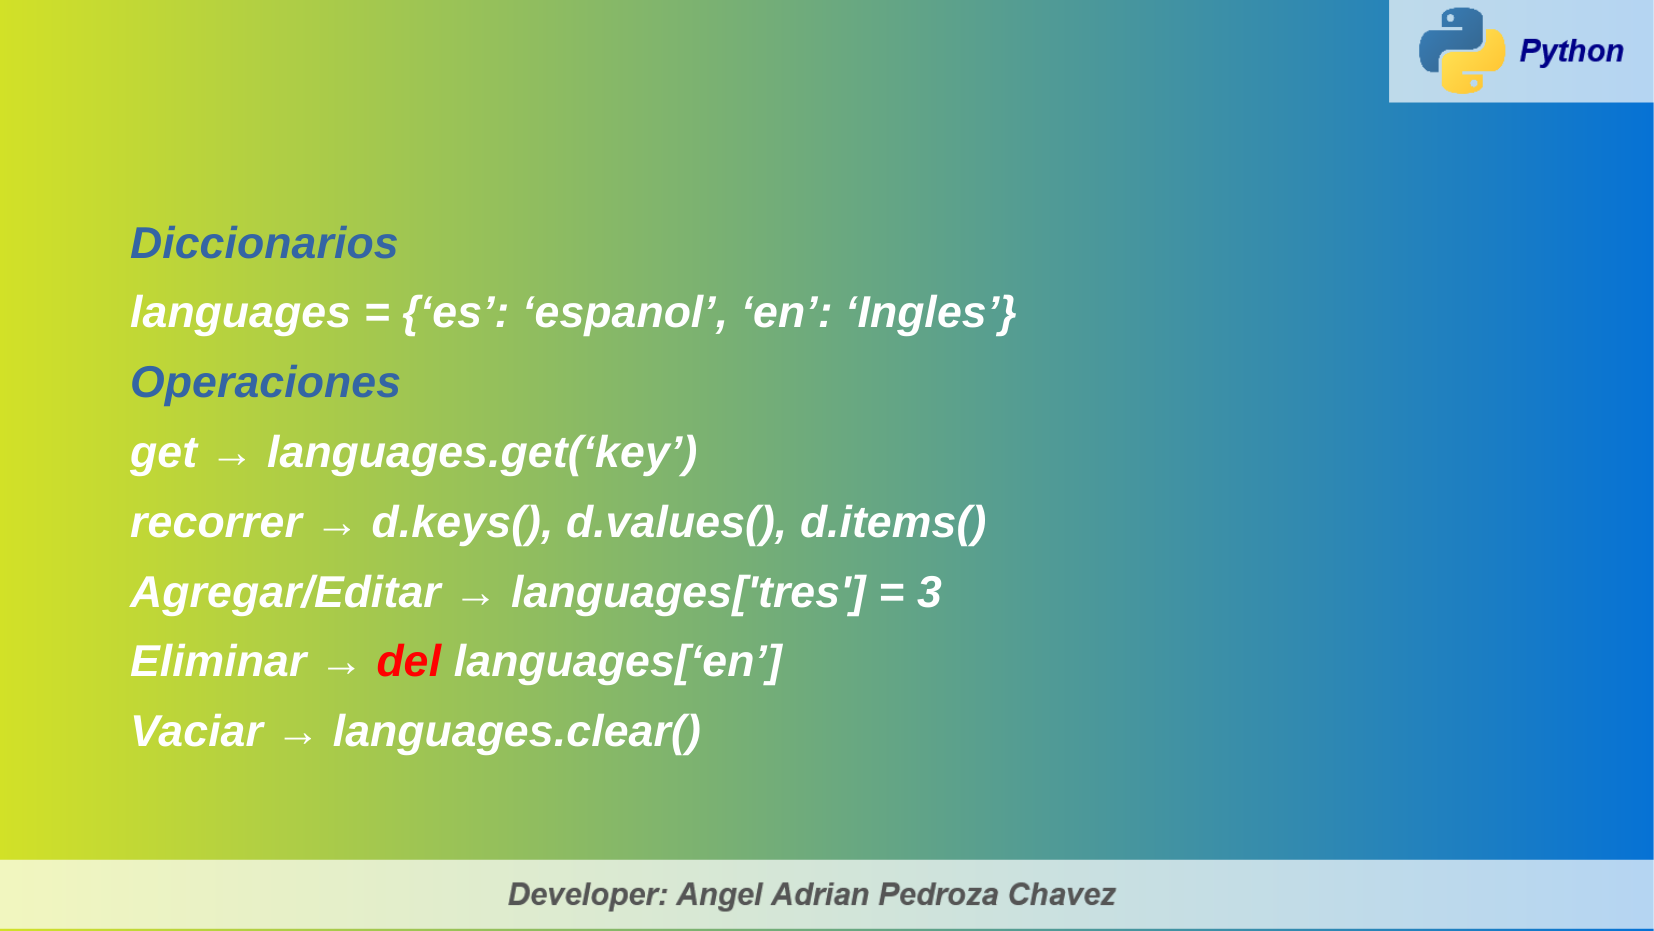

# Diccionarios
languages = {‘es’: ‘espanol’, ‘en’: ‘Ingles’}
Operaciones
get → languages.get(‘key’)
recorrer → d.keys(), d.values(), d.items()
Agregar/Editar → languages['tres'] = 3
Eliminar → del languages[‘en’]
Vaciar → languages.clear()